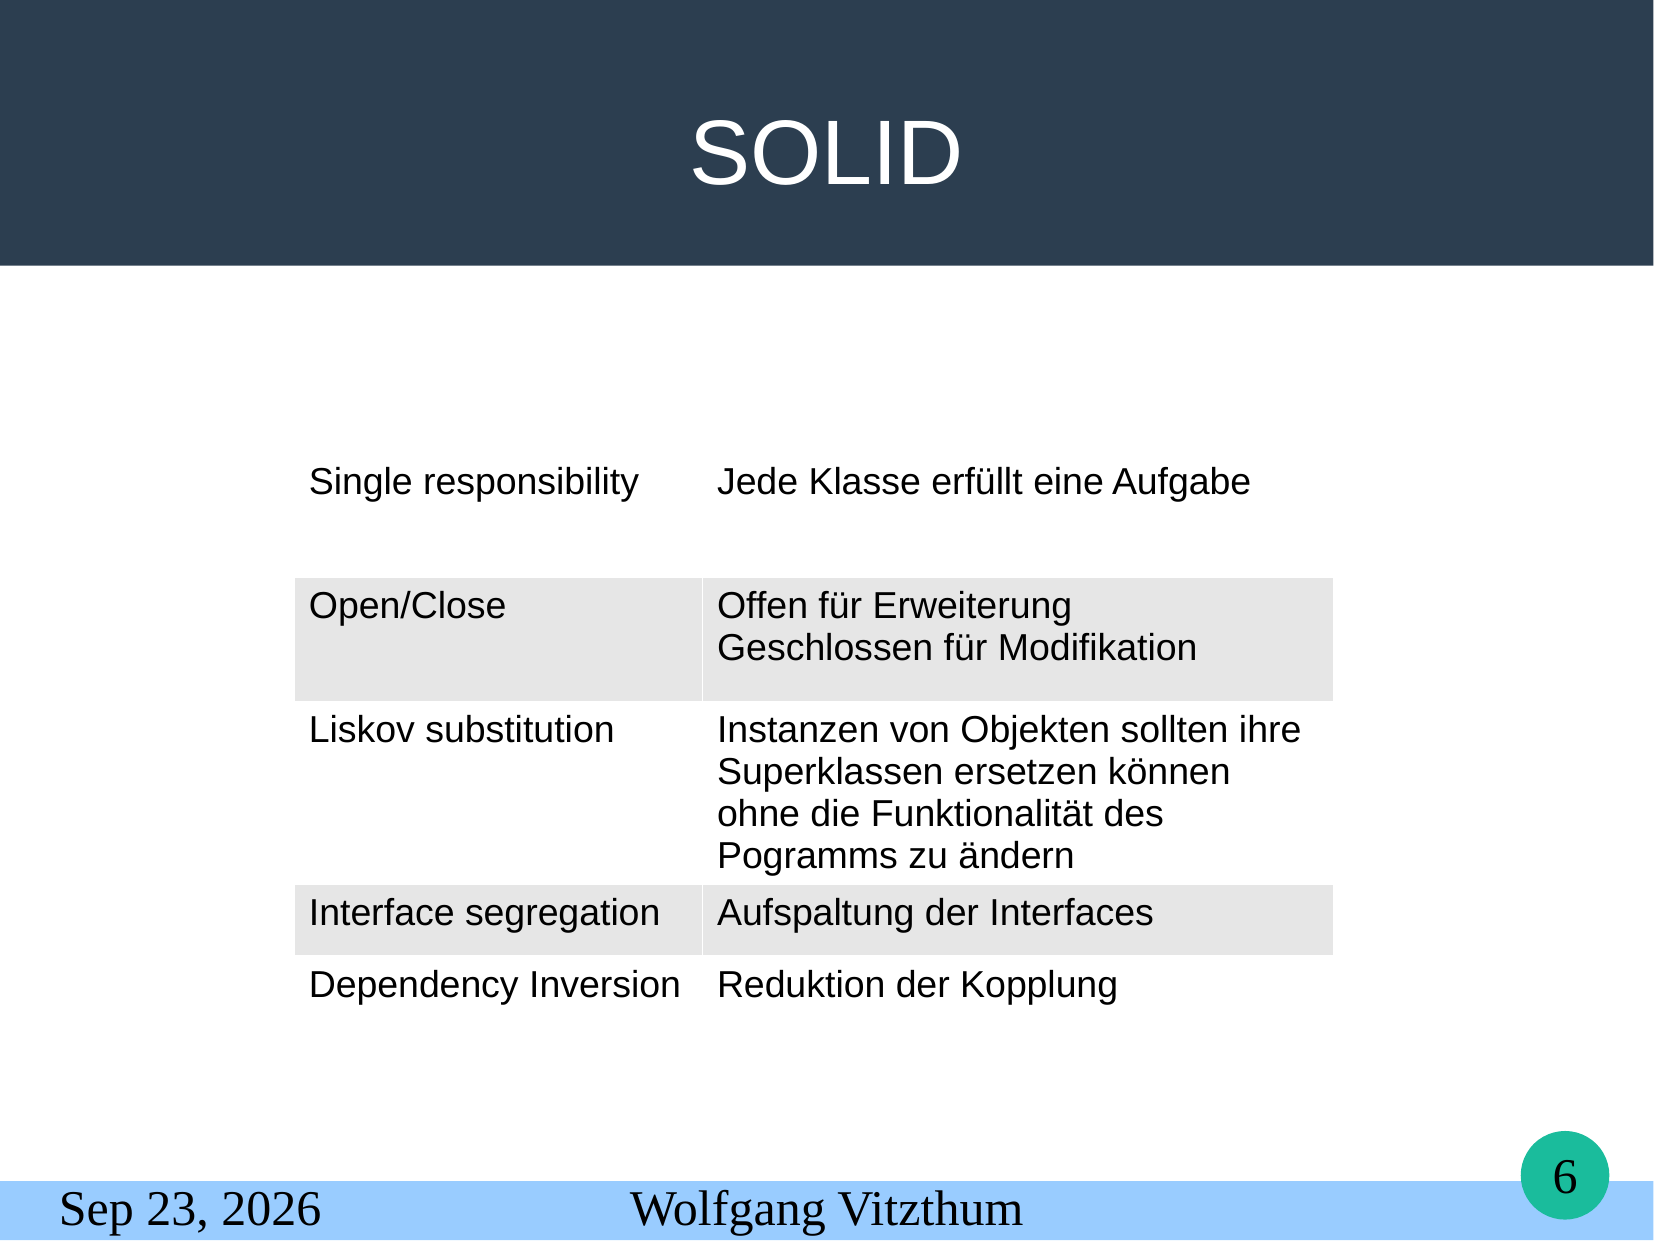

# SOLID
| Single responsibility | Jede Klasse erfüllt eine Aufgabe |
| --- | --- |
| Open/Close | Offen für Erweiterung Geschlossen für Modifikation |
| Liskov substitution | Instanzen von Objekten sollten ihre Superklassen ersetzen können ohne die Funktionalität des Pogramms zu ändern |
| Interface segregation | Aufspaltung der Interfaces |
| Dependency Inversion | Reduktion der Kopplung |